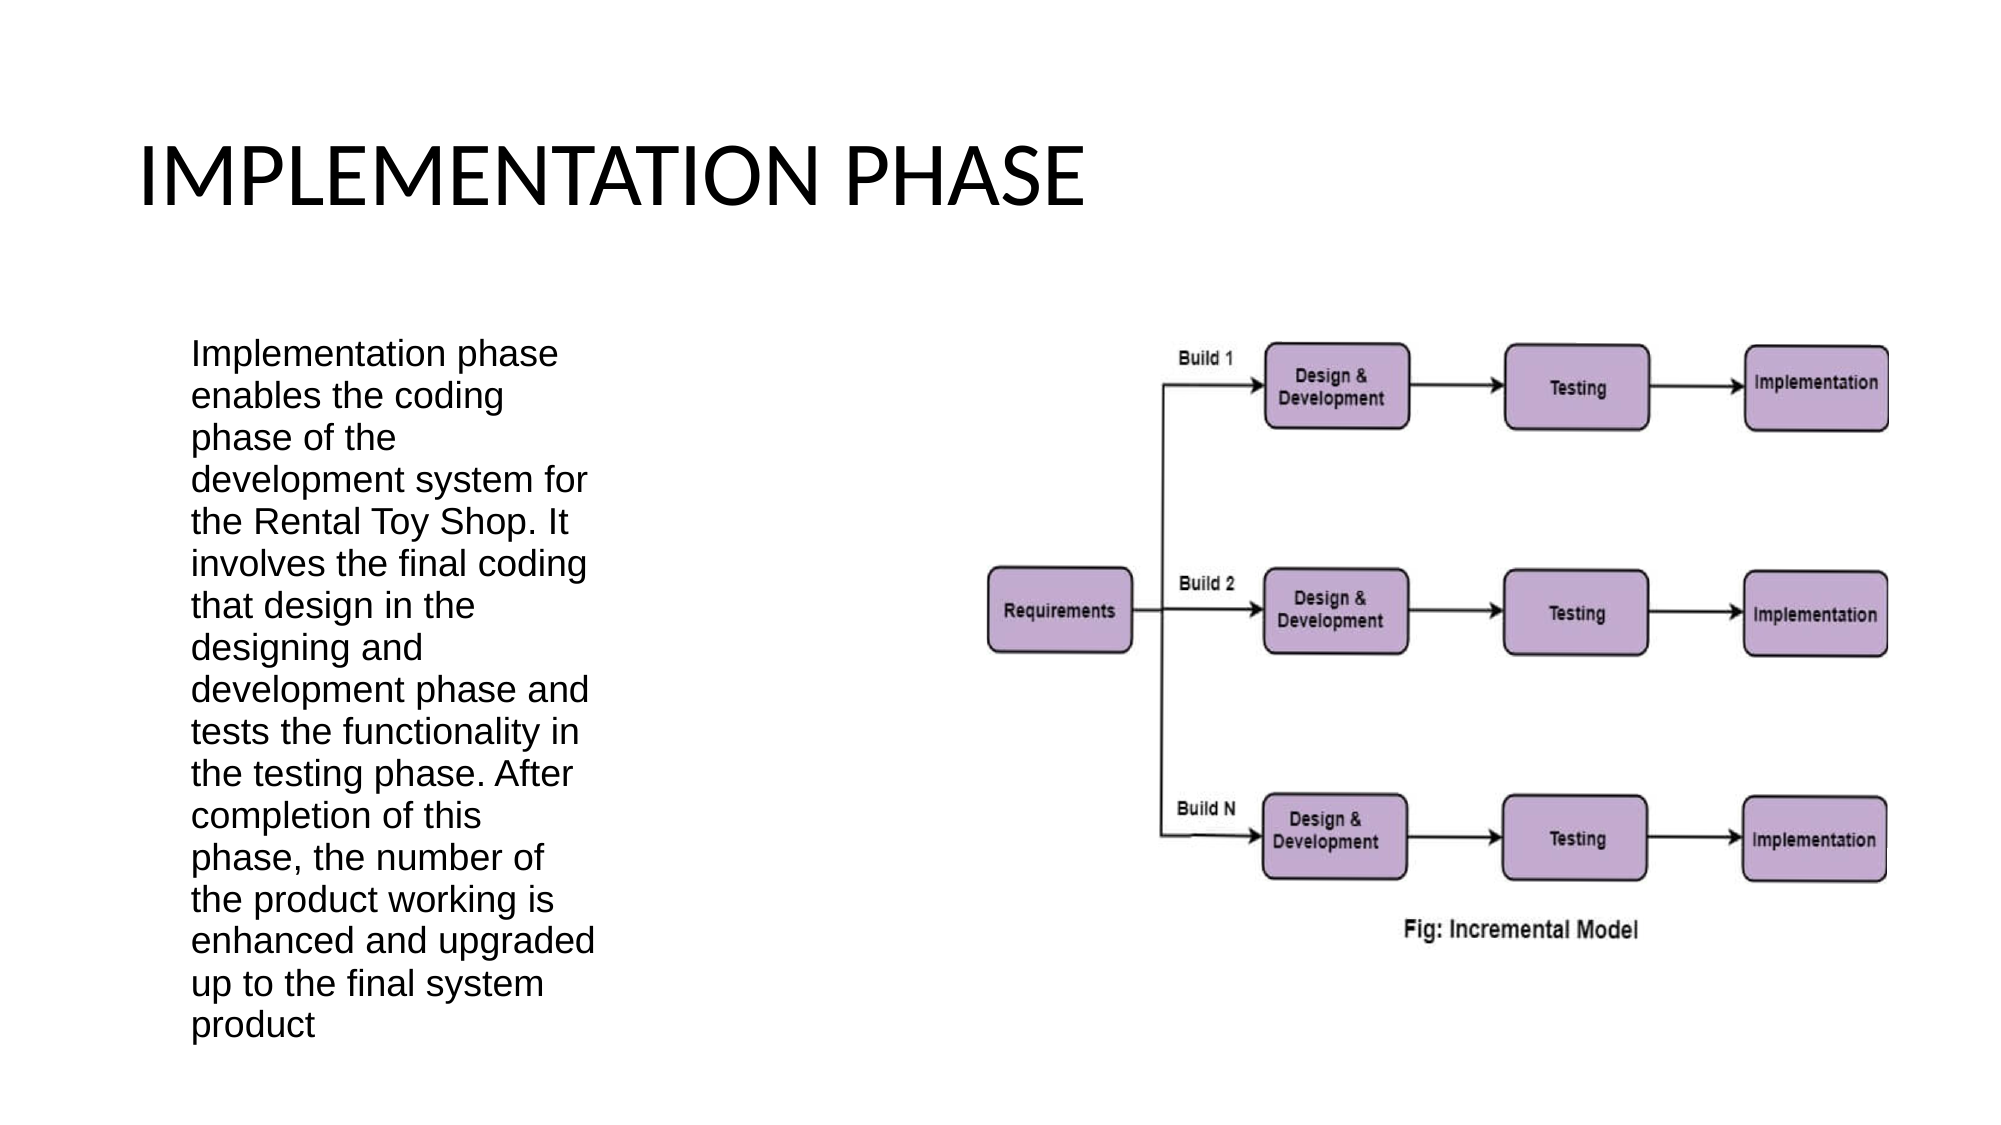

# IMPLEMENTATION PHASE
Implementation phase
enables the coding
phase of the
development system for
the Rental Toy Shop. It
involves the final coding
that design in the
designing and
development phase and
tests the functionality in
the testing phase. After
completion of this
phase, the number of
the product working is
enhanced and upgraded
up to the final system
product